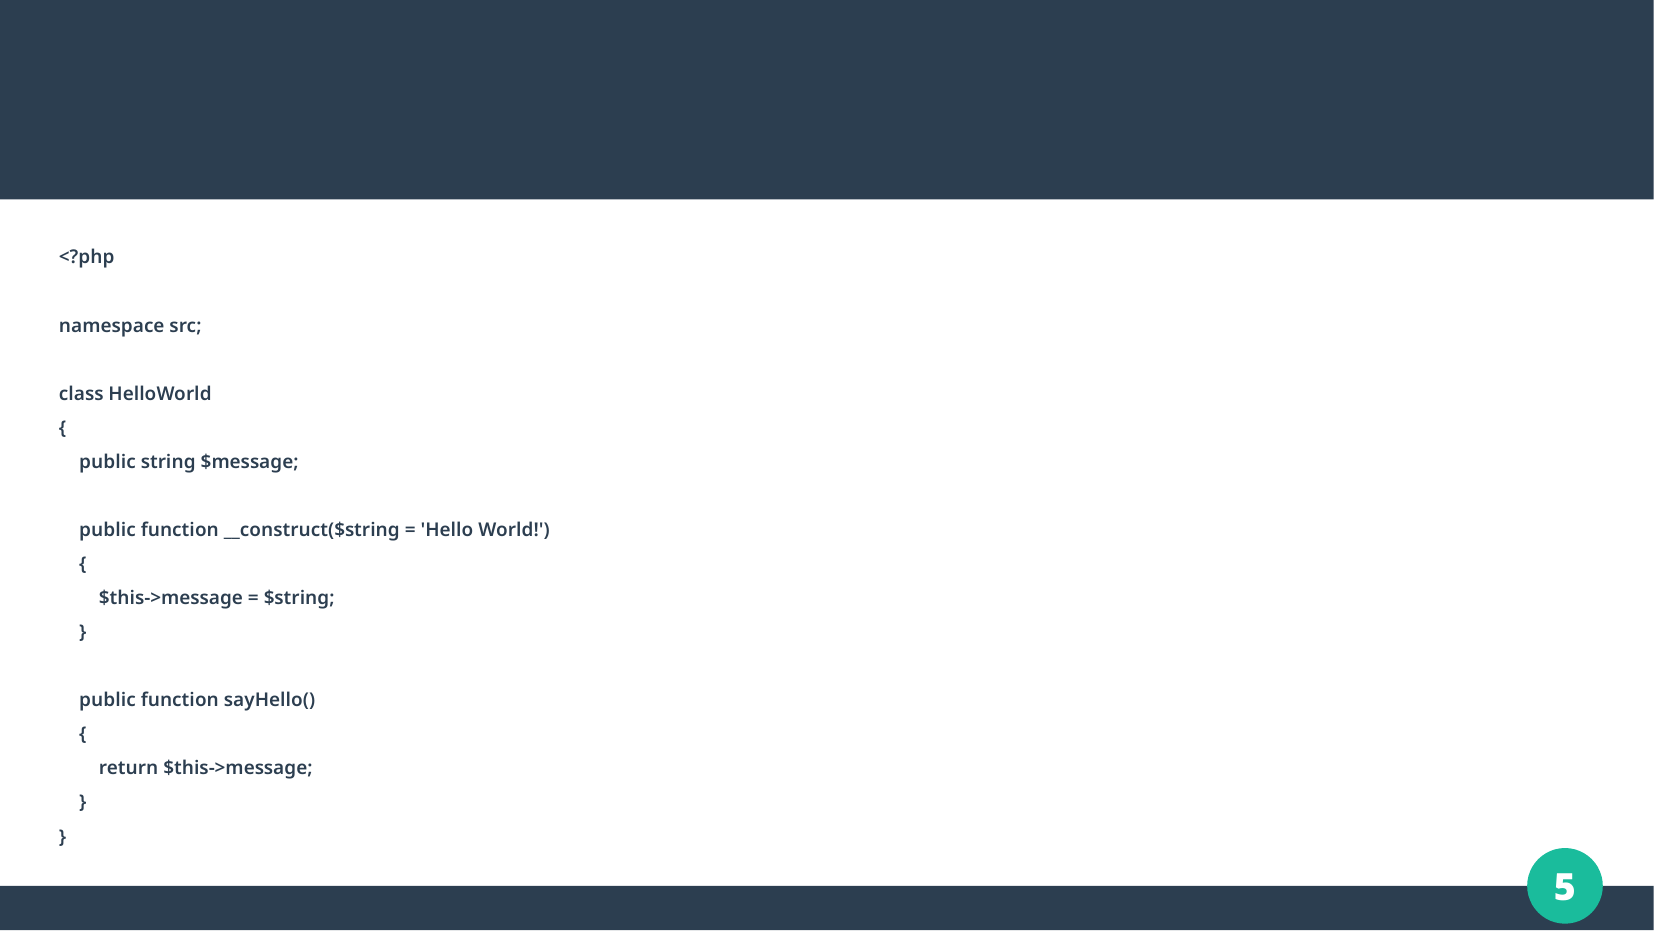

#
<?php
namespace src;
class HelloWorld
{
 public string $message;
 public function __construct($string = 'Hello World!')
 {
 $this->message = $string;
 }
 public function sayHello()
 {
 return $this->message;
 }
}